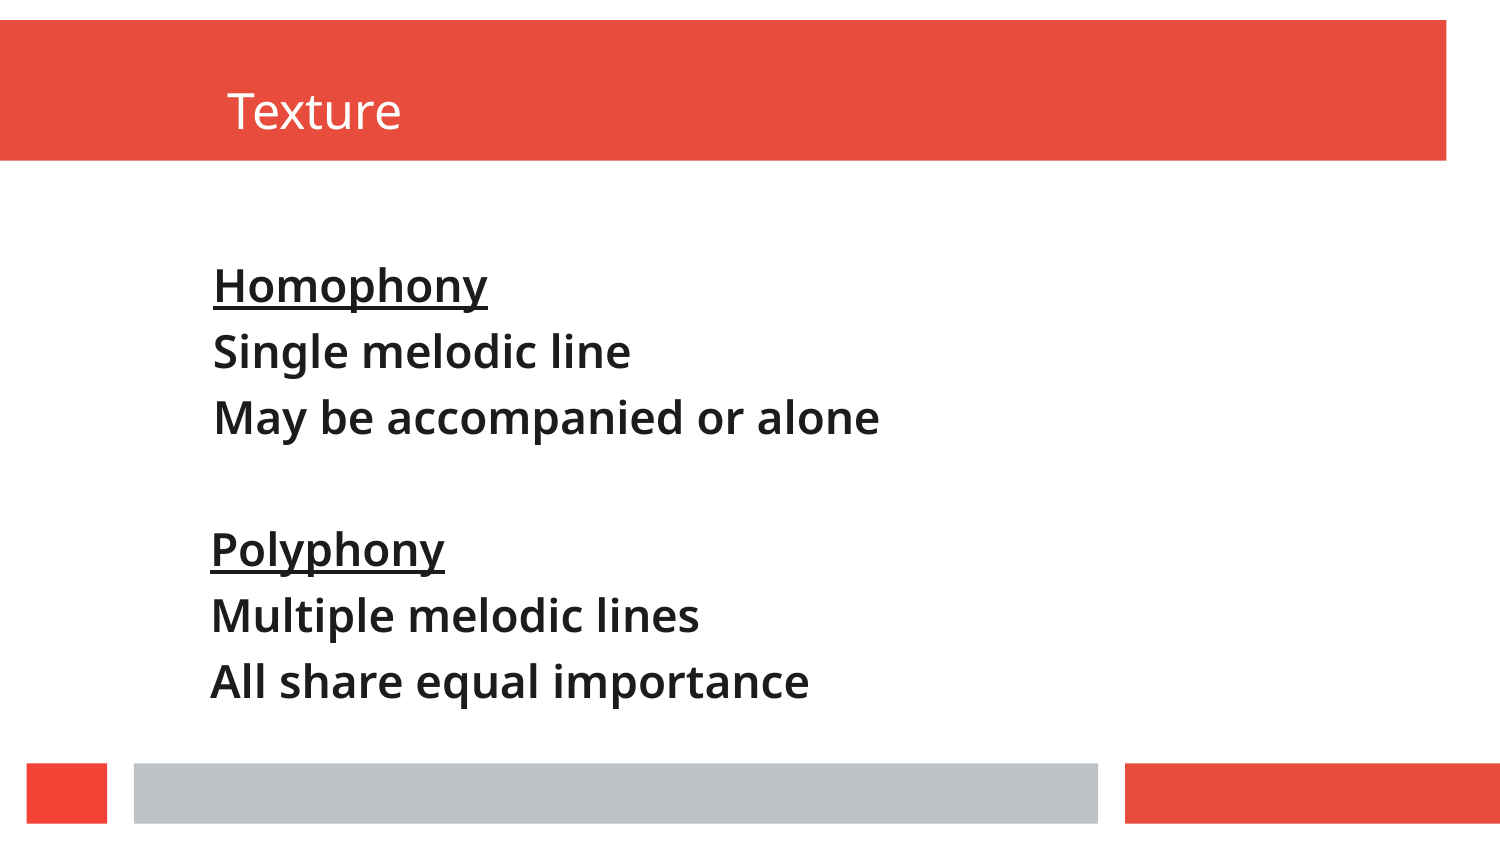

# Texture
Homophony
Single melodic line
May be accompanied or alone
Polyphony
Multiple melodic lines
All share equal importance